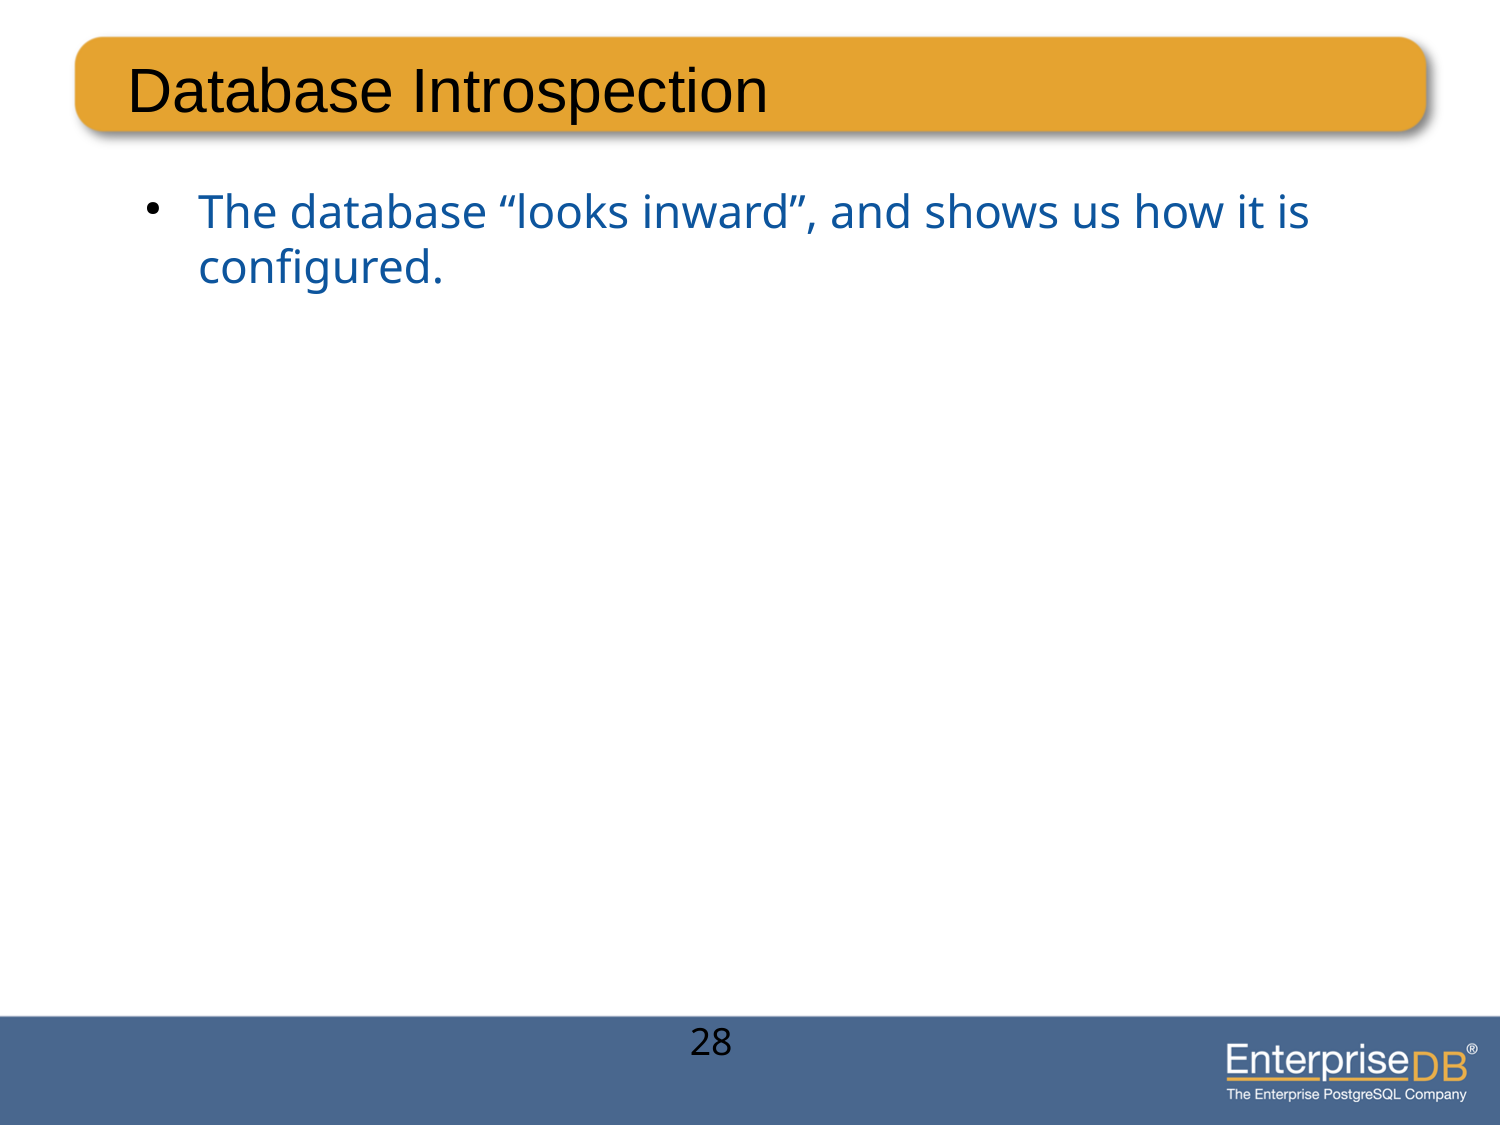

# Database Introspection
The database “looks inward”, and shows us how it is configured.